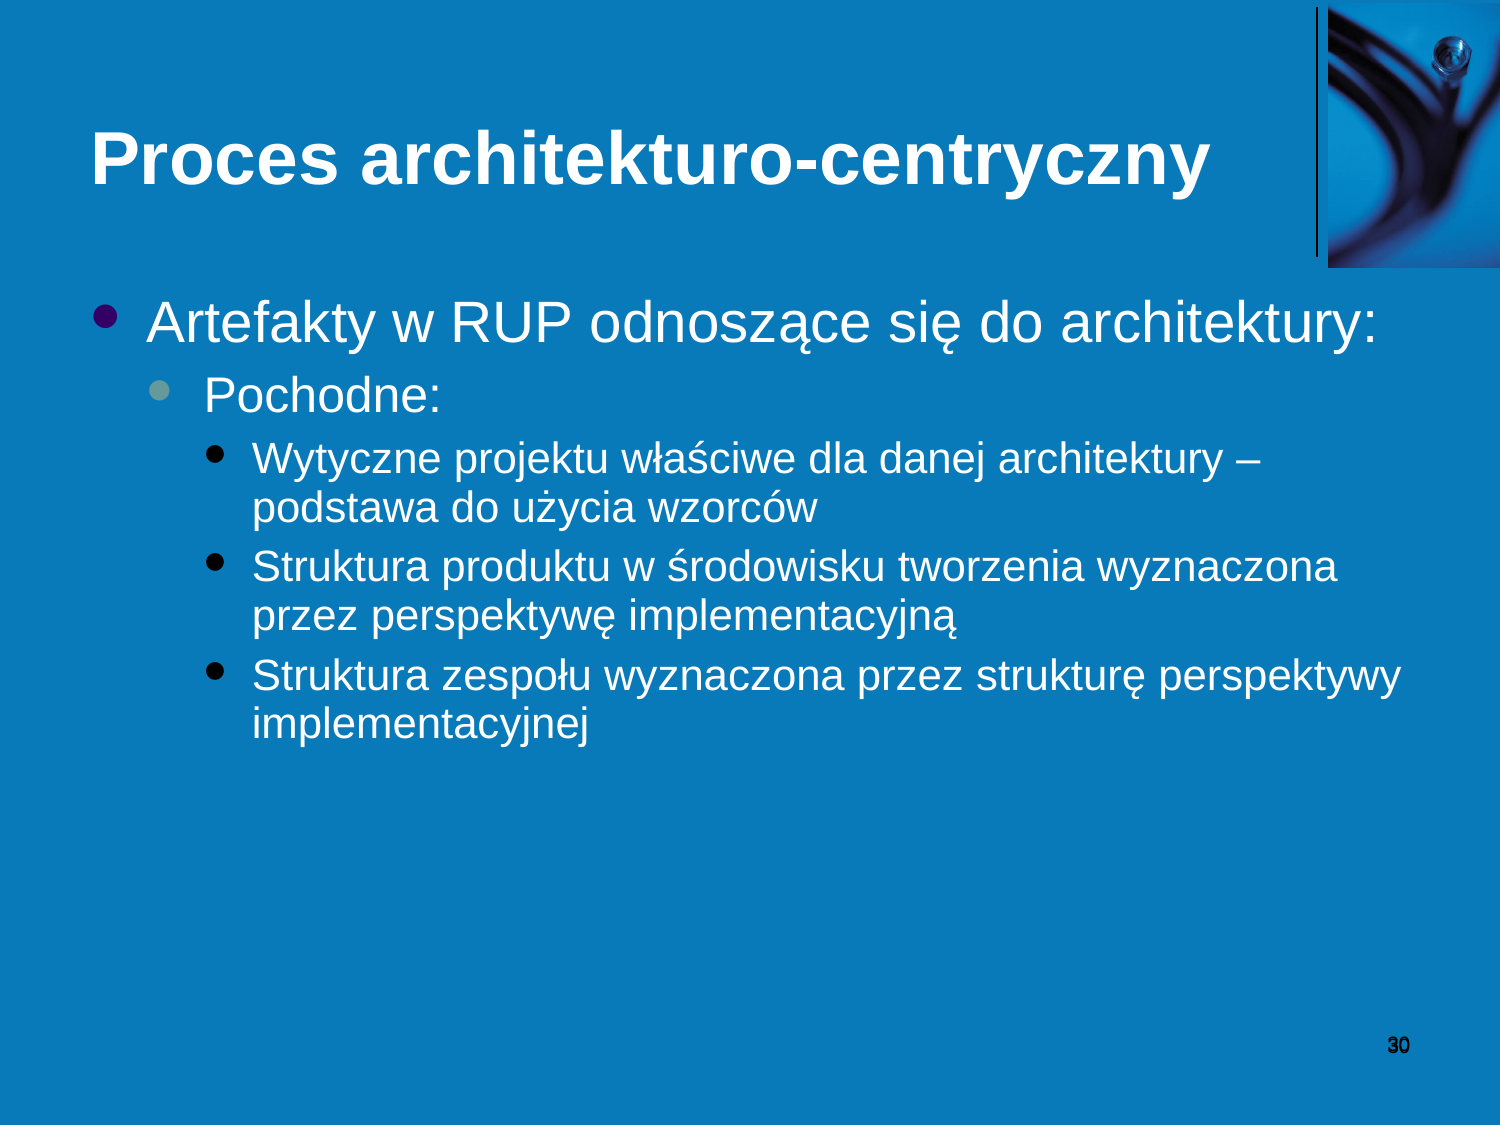

# Proces architekturo-centryczny
Artefakty w RUP odnoszące się do architektury:
Pochodne:
Wytyczne projektu właściwe dla danej architektury – podstawa do użycia wzorców
Struktura produktu w środowisku tworzenia wyznaczona przez perspektywę implementacyjną
Struktura zespołu wyznaczona przez strukturę perspektywy implementacyjnej
30